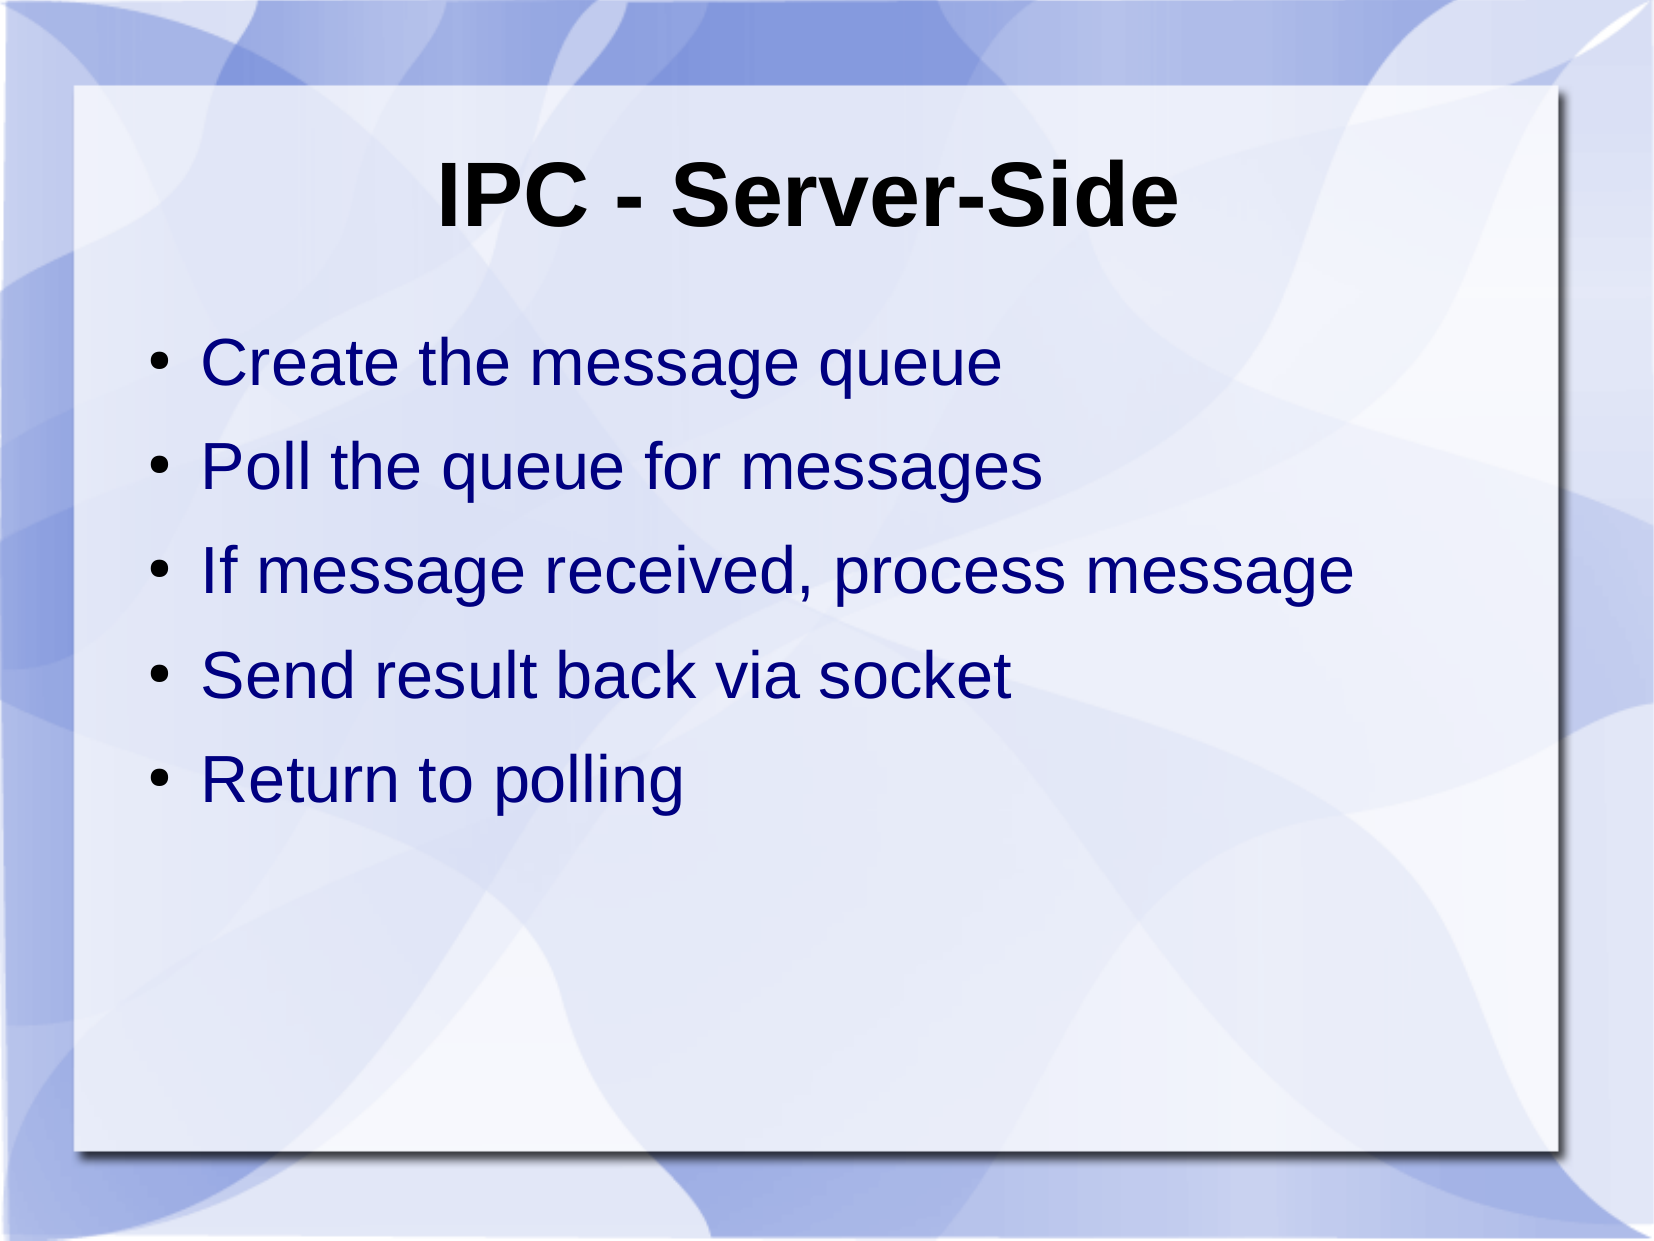

# IPC - Server-Side
Create the message queue
Poll the queue for messages
If message received, process message
Send result back via socket
Return to polling